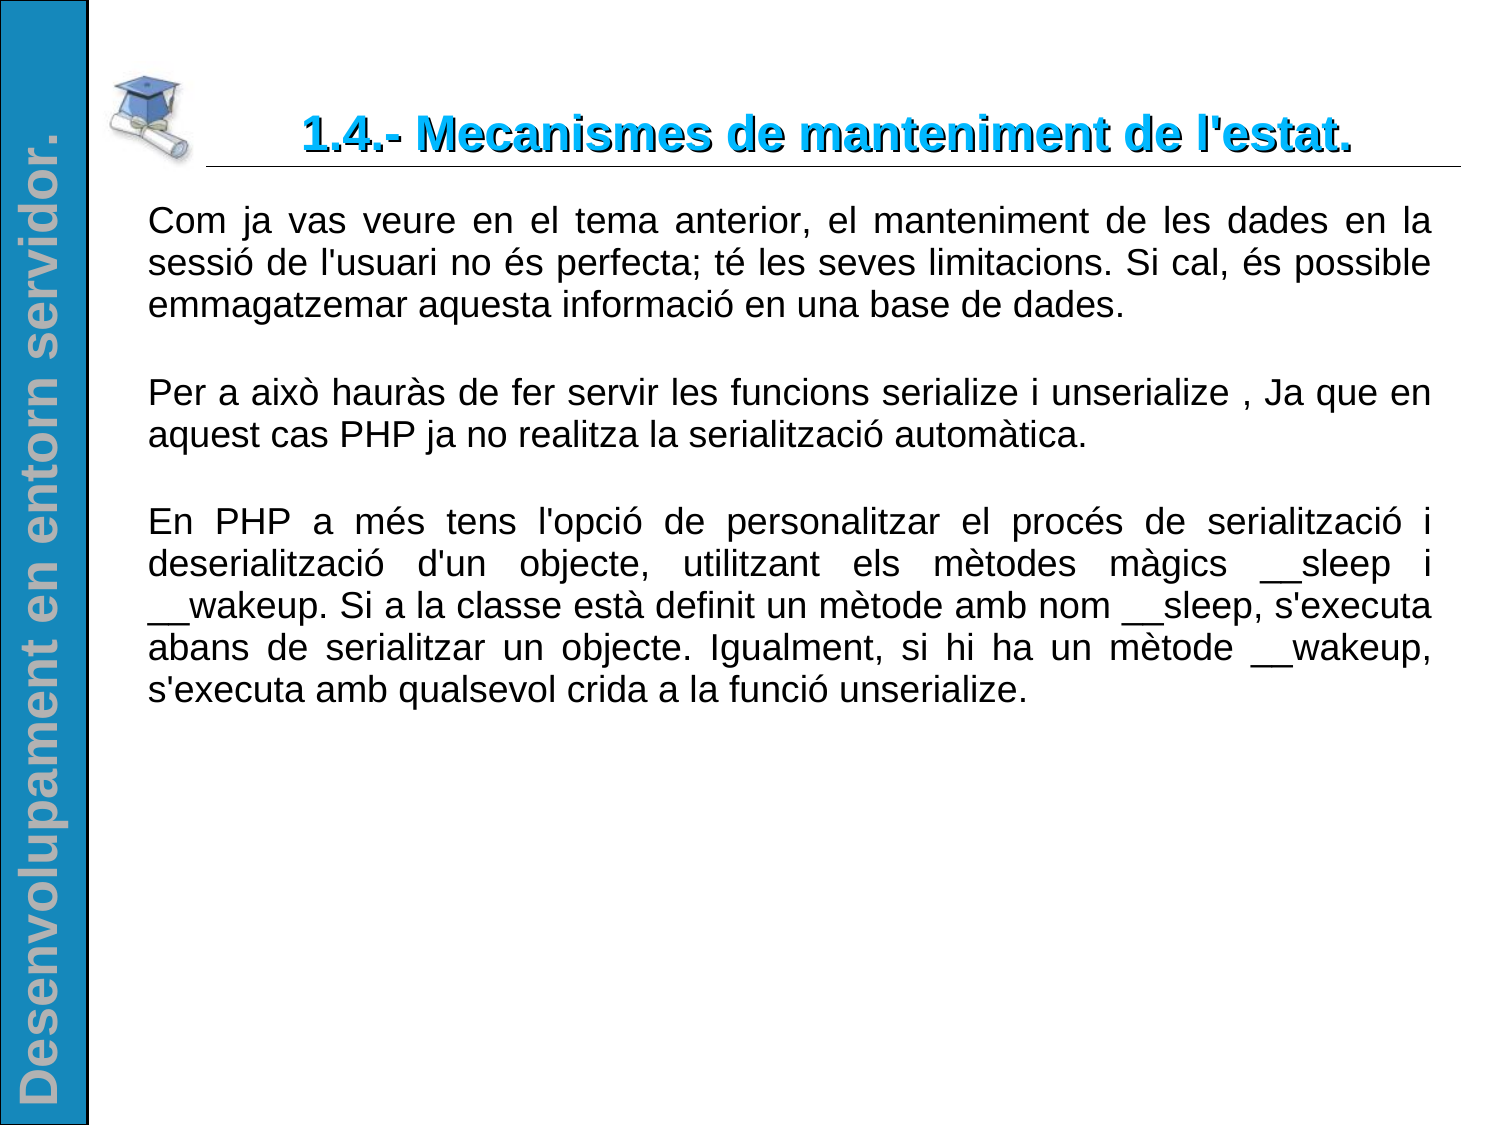

# 1.4.- Mecanismes de manteniment de l'estat.
Com ja vas veure en el tema anterior, el manteniment de les dades en la sessió de l'usuari no és perfecta; té les seves limitacions. Si cal, és possible emmagatzemar aquesta informació en una base de dades.
Per a això hauràs de fer servir les funcions serialize i unserialize , Ja que en aquest cas PHP ja no realitza la serialització automàtica.
En PHP a més tens l'opció de personalitzar el procés de serialització i deserialització d'un objecte, utilitzant els mètodes màgics __sleep i __wakeup. Si a la classe està definit un mètode amb nom __sleep, s'executa abans de serialitzar un objecte. Igualment, si hi ha un mètode __wakeup, s'executa amb qualsevol crida a la funció unserialize.